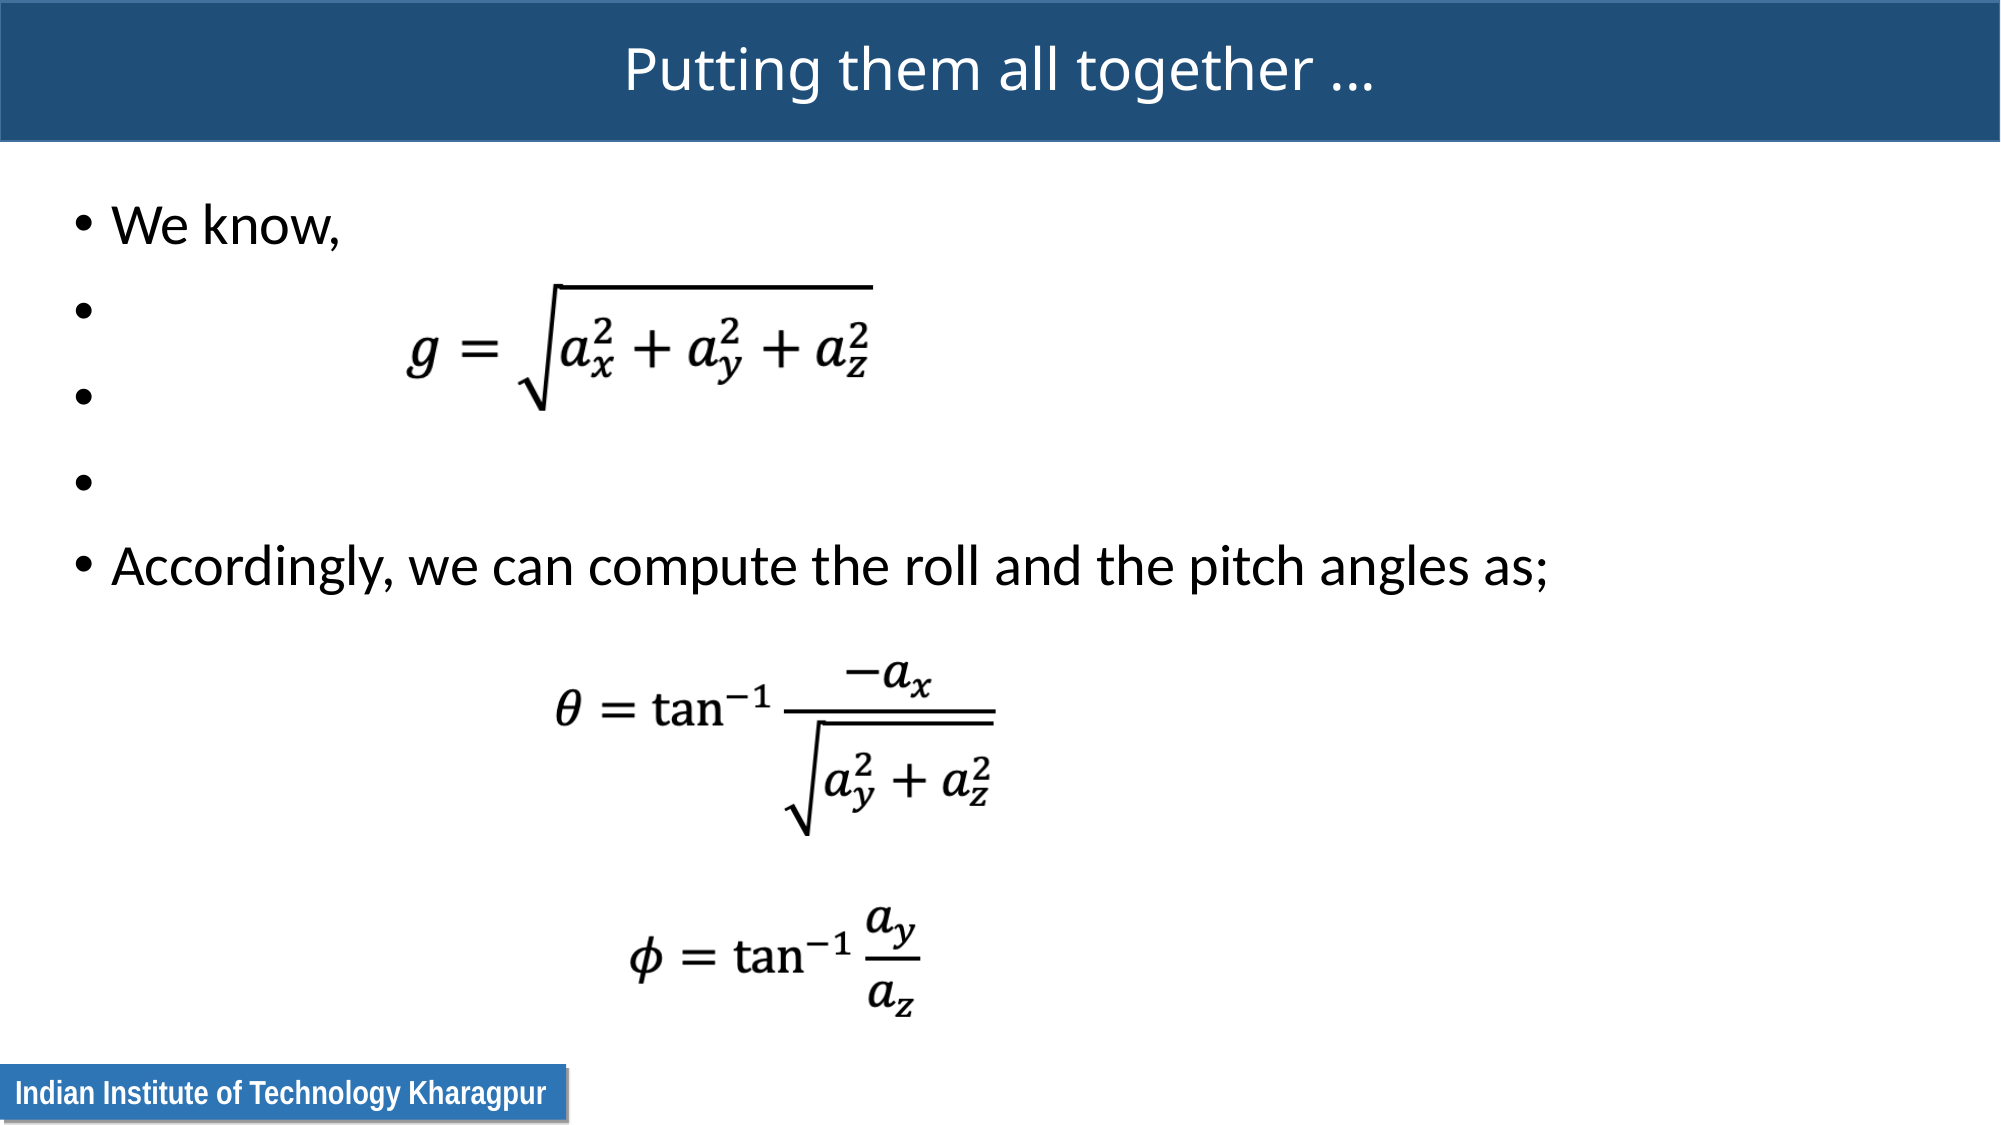

Putting them all together ...
# We know,
Accordingly, we can compute the roll and the pitch angles as;